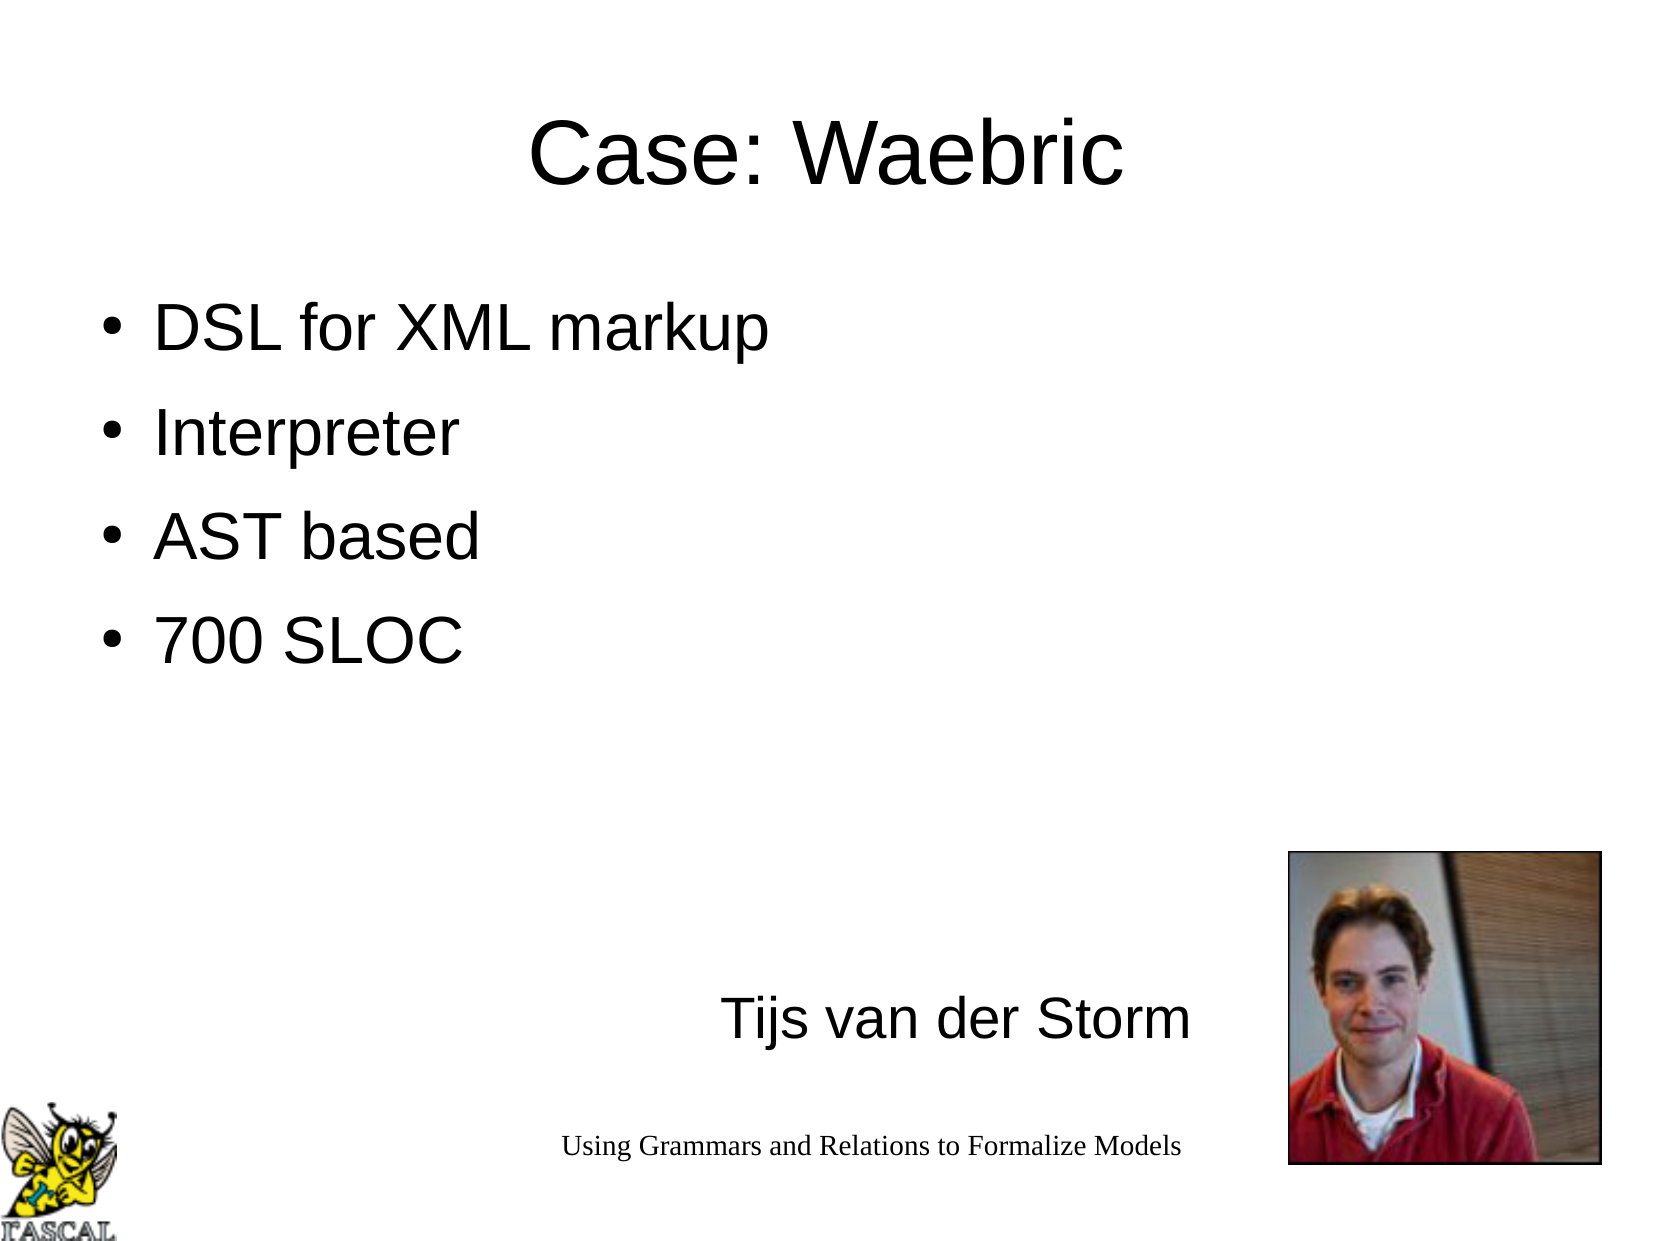

# Case: Waebric
DSL for XML markup
Interpreter
AST based
700 SLOC
Tijs van der Storm
45